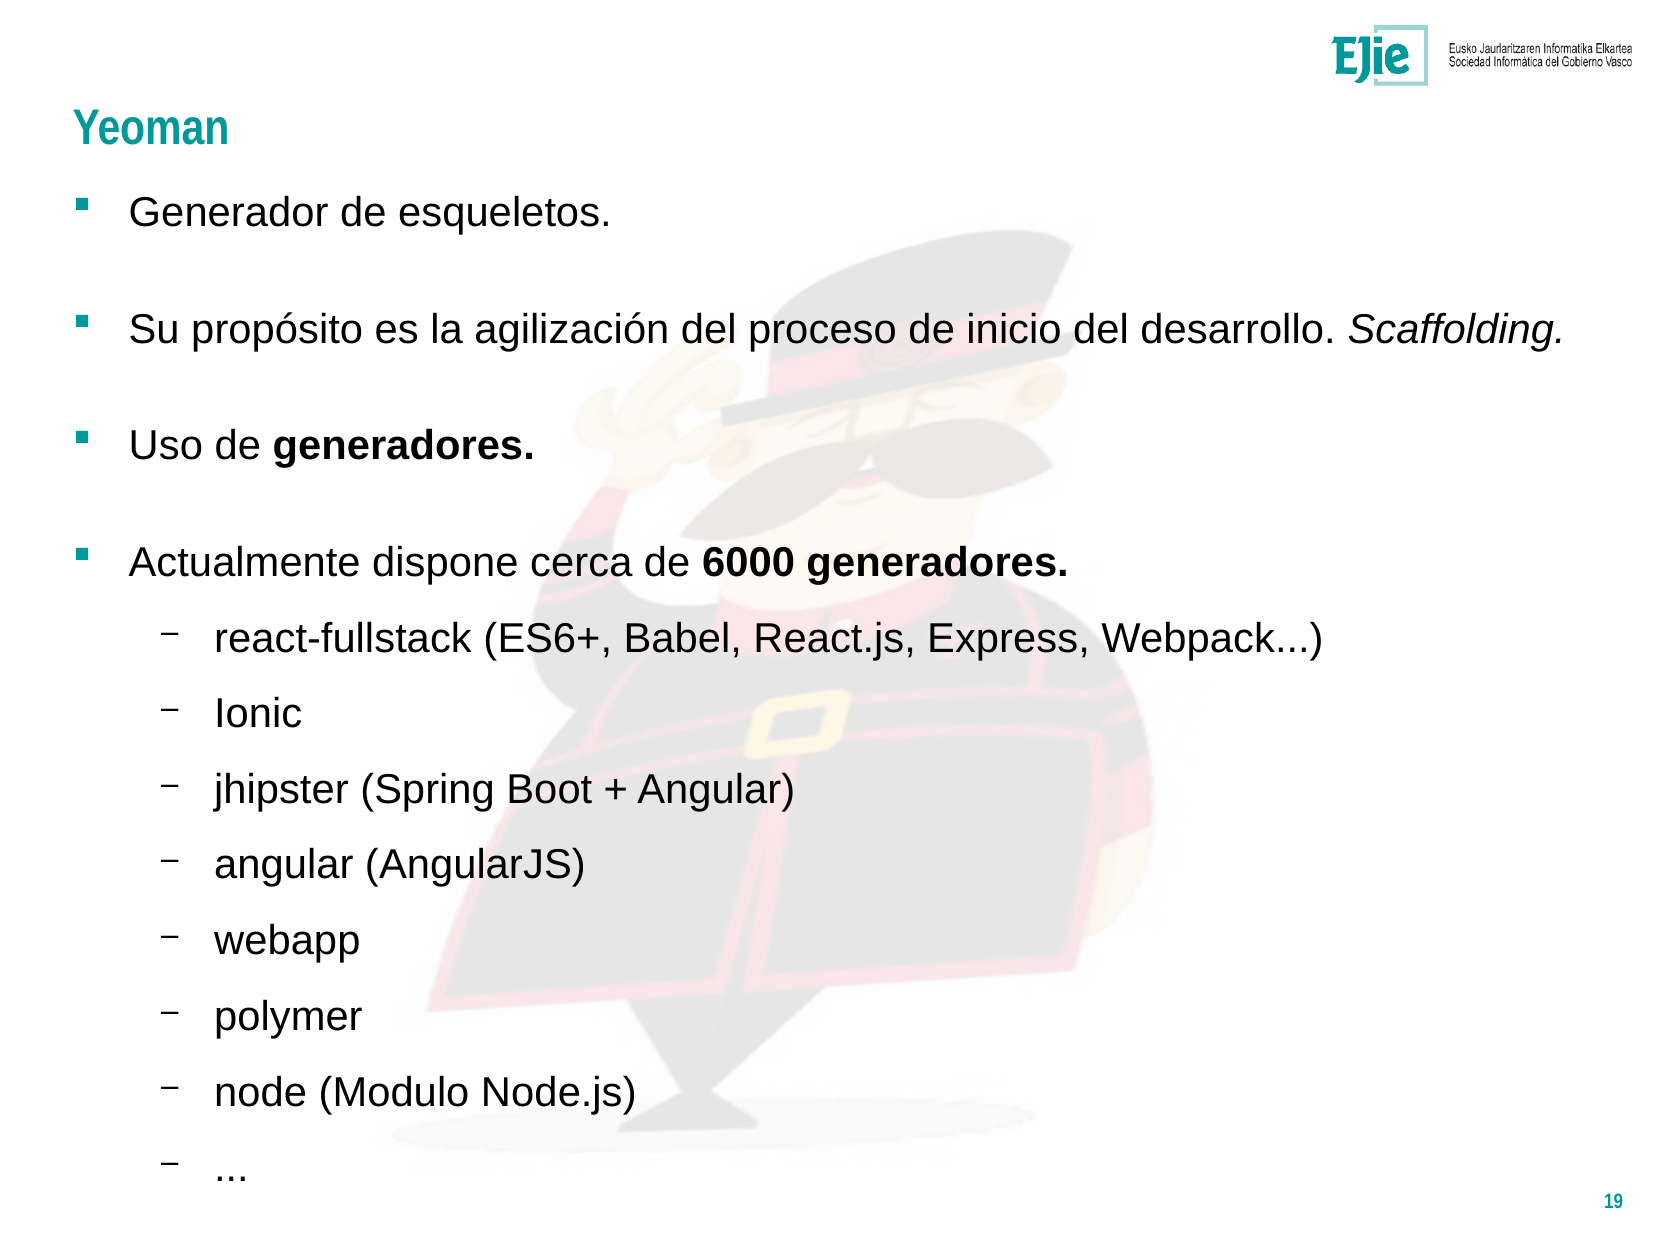

# Yeoman
Generador de esqueletos.
Su propósito es la agilización del proceso de inicio del desarrollo. Scaffolding.
Uso de generadores.
Actualmente dispone cerca de 6000 generadores.
react-fullstack (ES6+, Babel, React.js, Express, Webpack...)
Ionic
jhipster (Spring Boot + Angular)
angular (AngularJS)
webapp
polymer
node (Modulo Node.js)
...